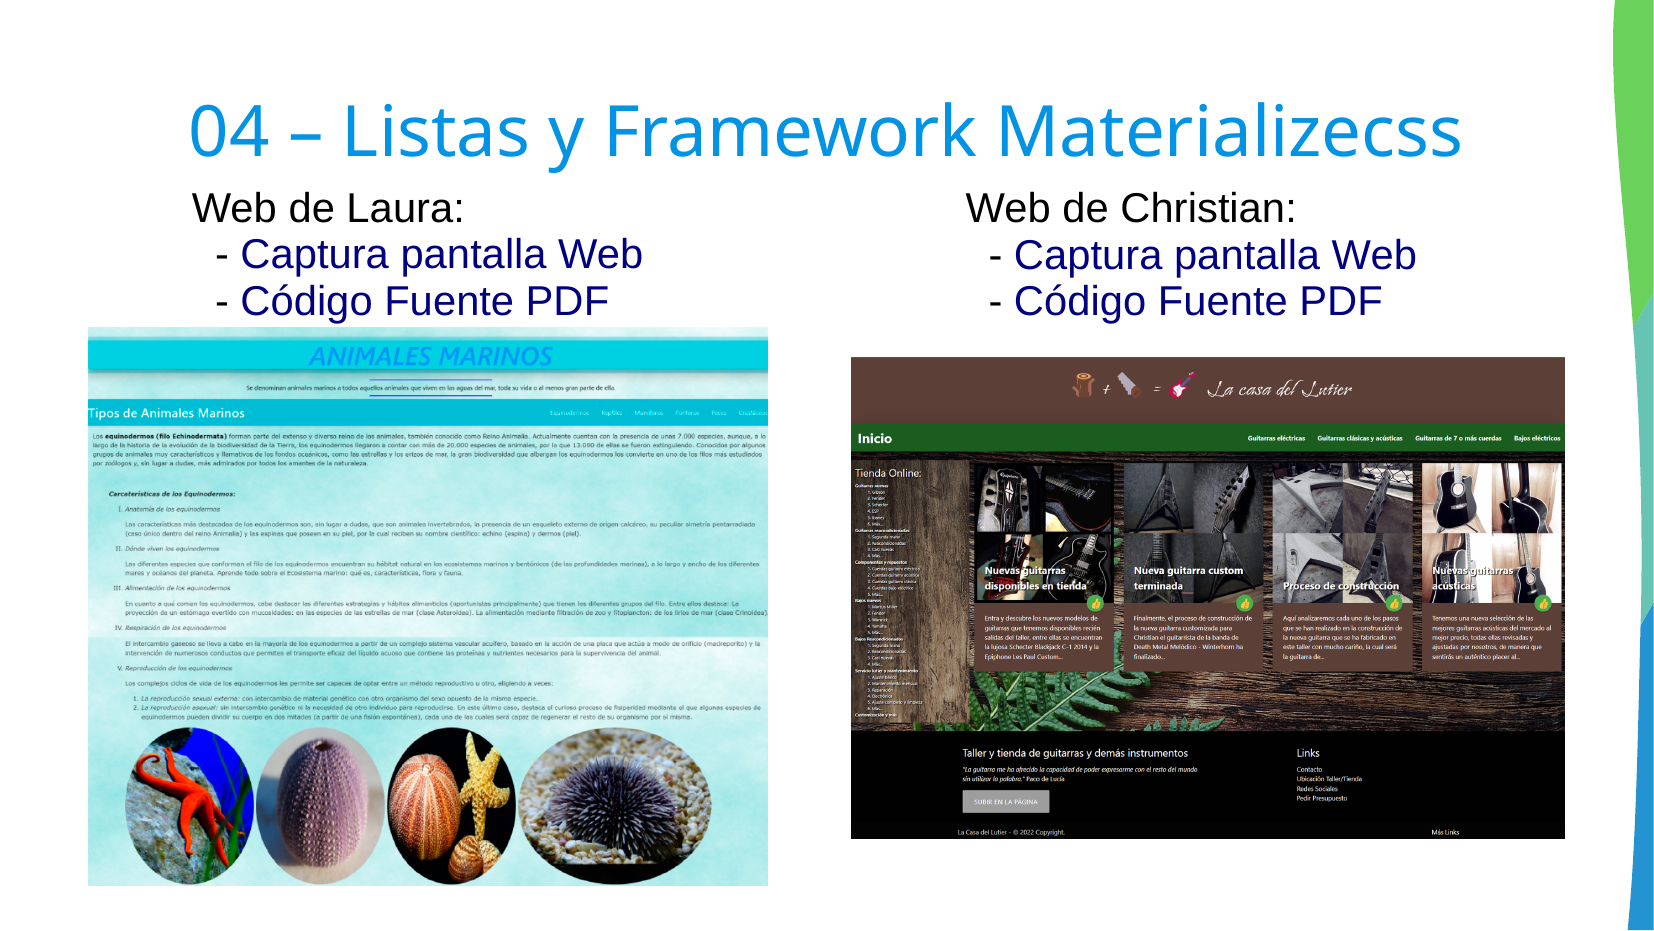

04 – Listas y Framework Materializecss
Web de Laura:
 - Captura pantalla Web
 - Código Fuente PDF
Web de Christian:
 - Captura pantalla Web
 - Código Fuente PDF